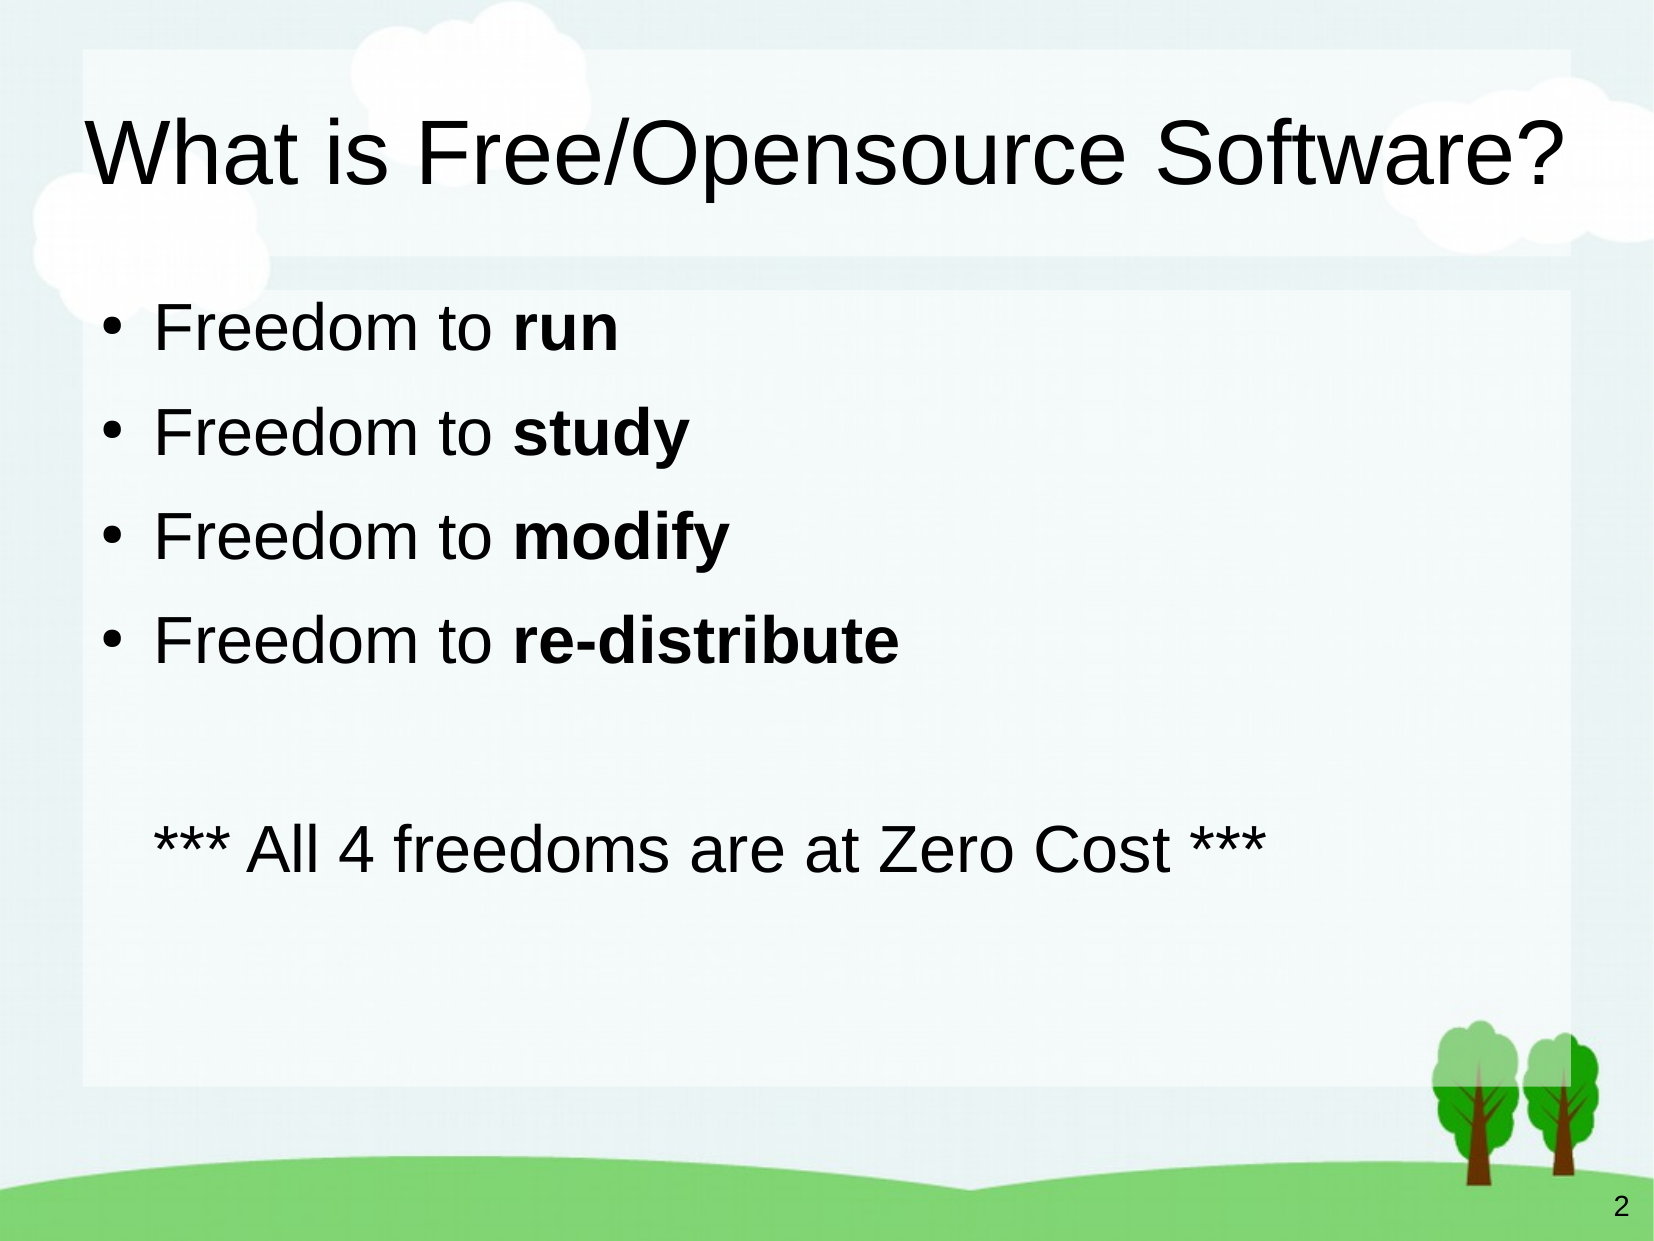

# What is Free/Opensource Software?
Freedom to run
Freedom to study
Freedom to modify
Freedom to re-distribute
*** All 4 freedoms are at Zero Cost ***
2